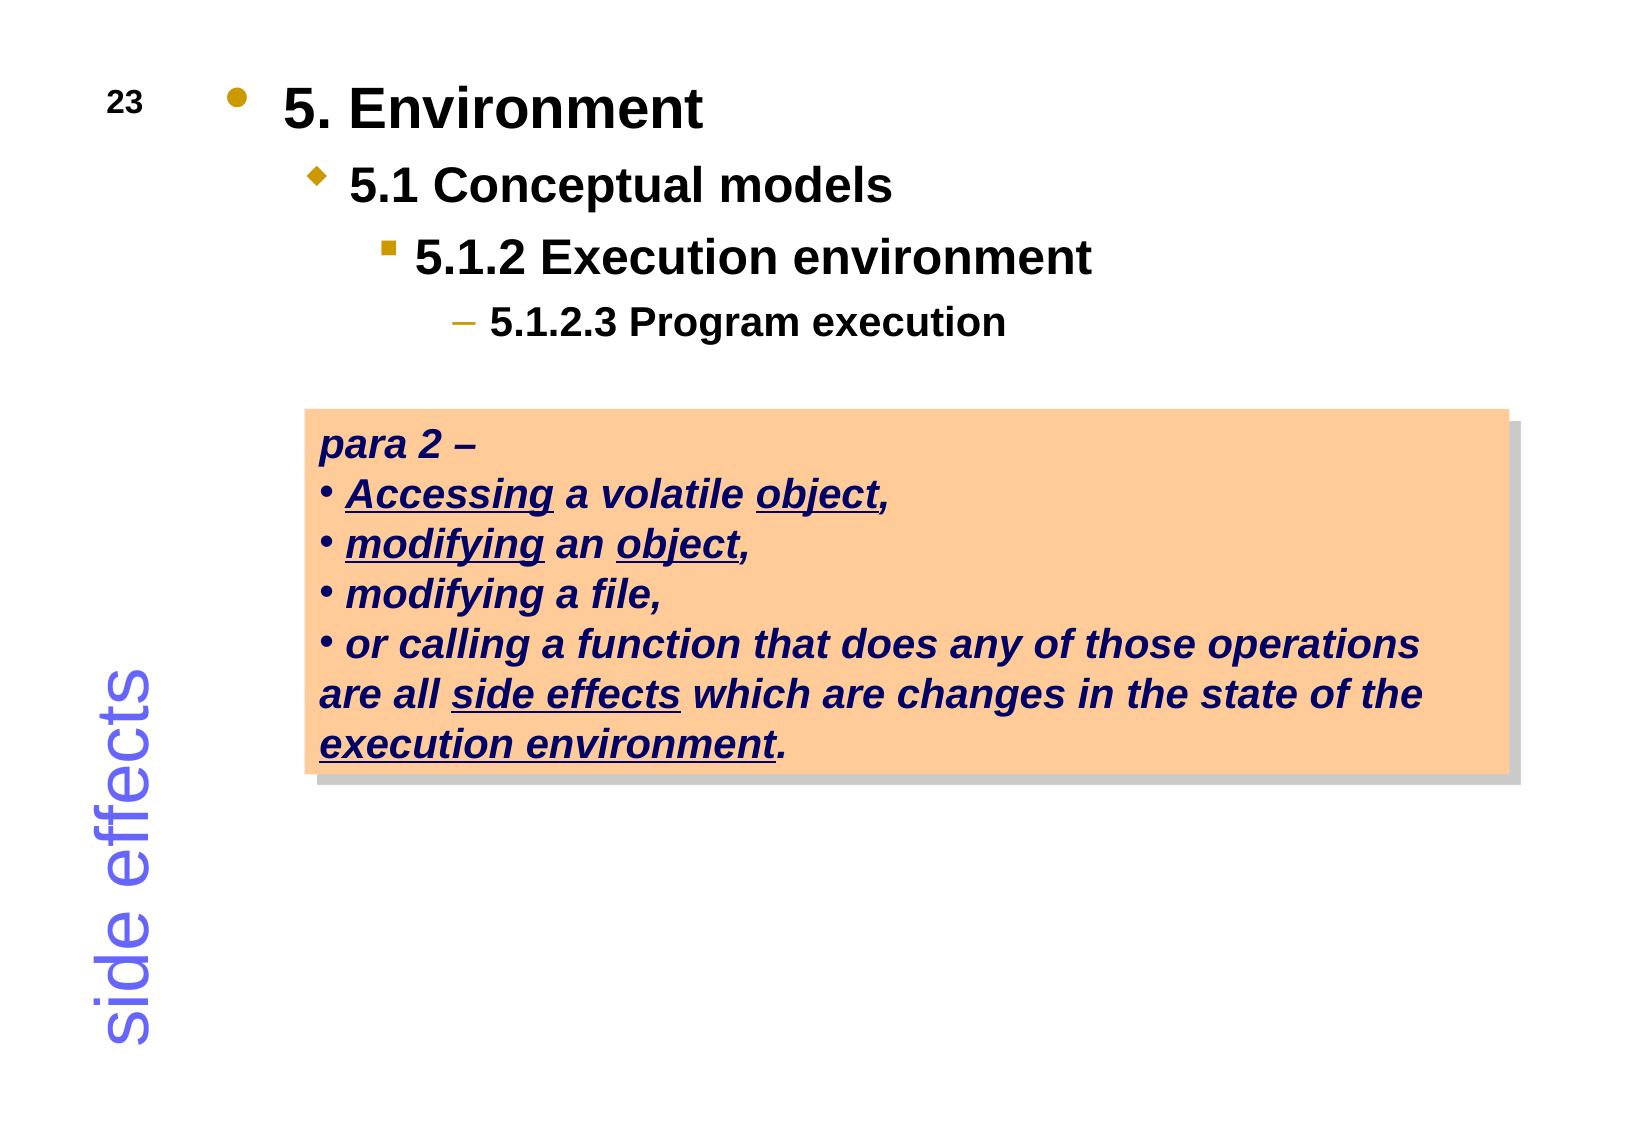

23
5. Environment
5.1 Conceptual models
5.1.2 Execution environment
5.1.2.3 Program execution
para 2 –
 Accessing a volatile object,
 modifying an object,
 modifying a file,
 or calling a function that does any of those operations
are all side effects which are changes in the state of the execution environment.
# side effects